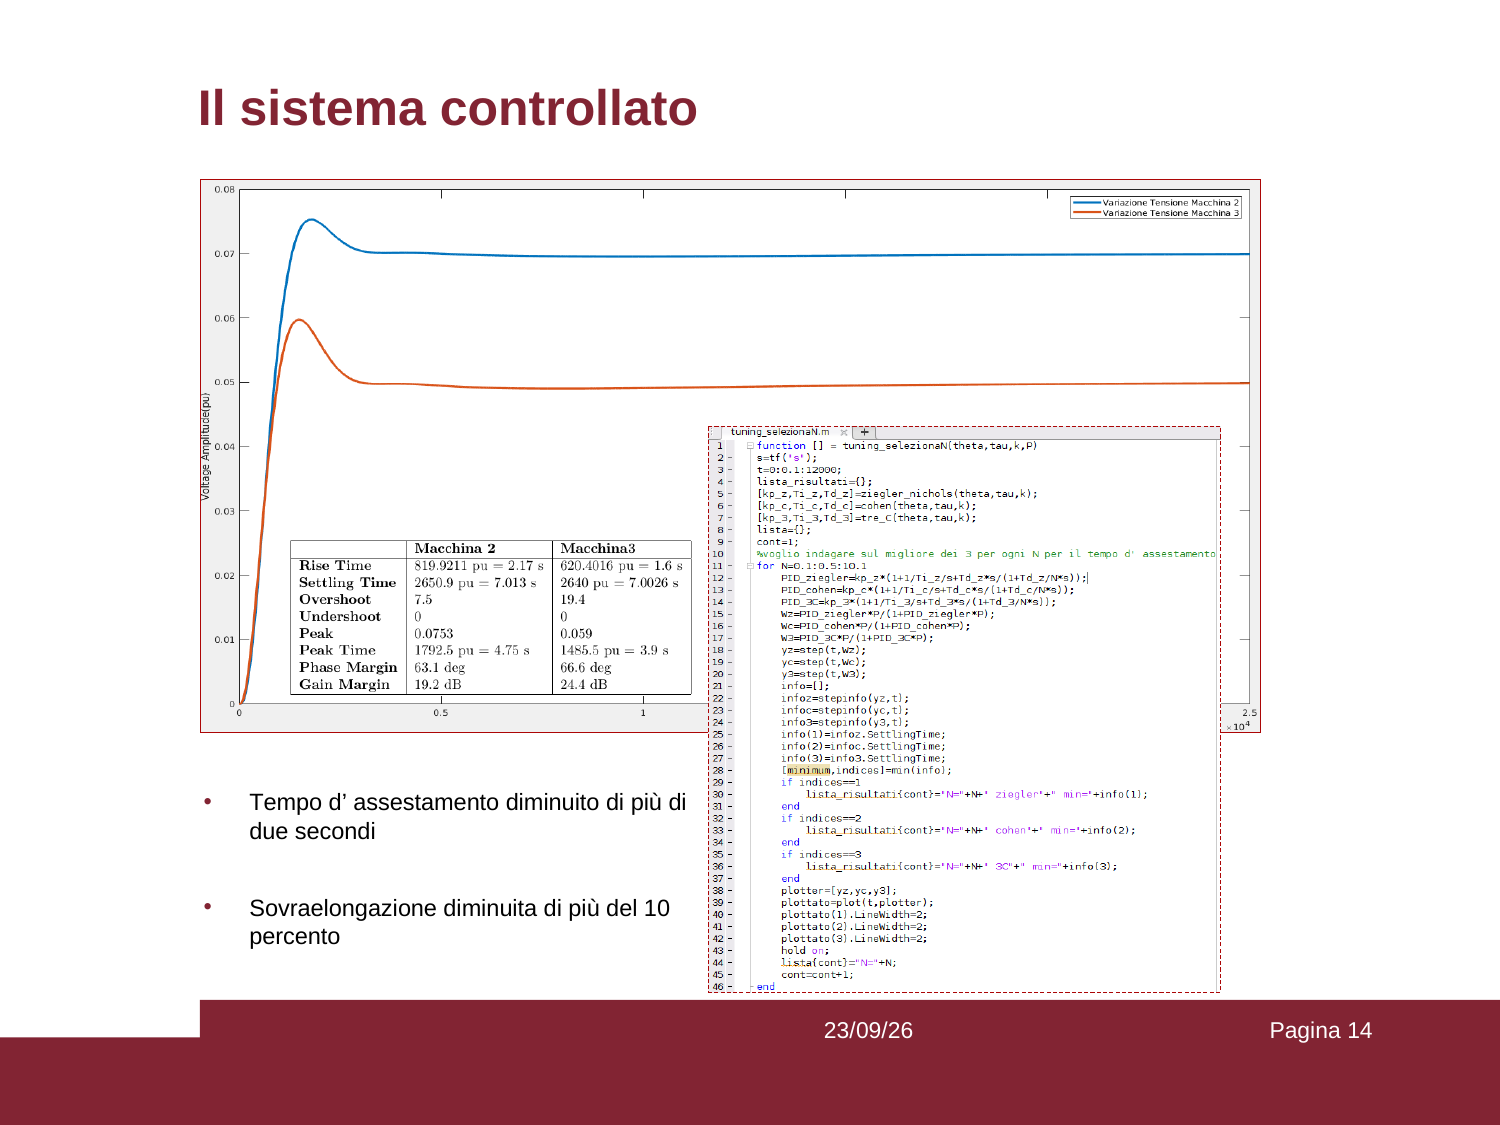

# Il sistema controllato
Tempo d’ assestamento diminuito di più di due secondi
Sovraelongazione diminuita di più del 10 percento
Titolo Presentazione
14